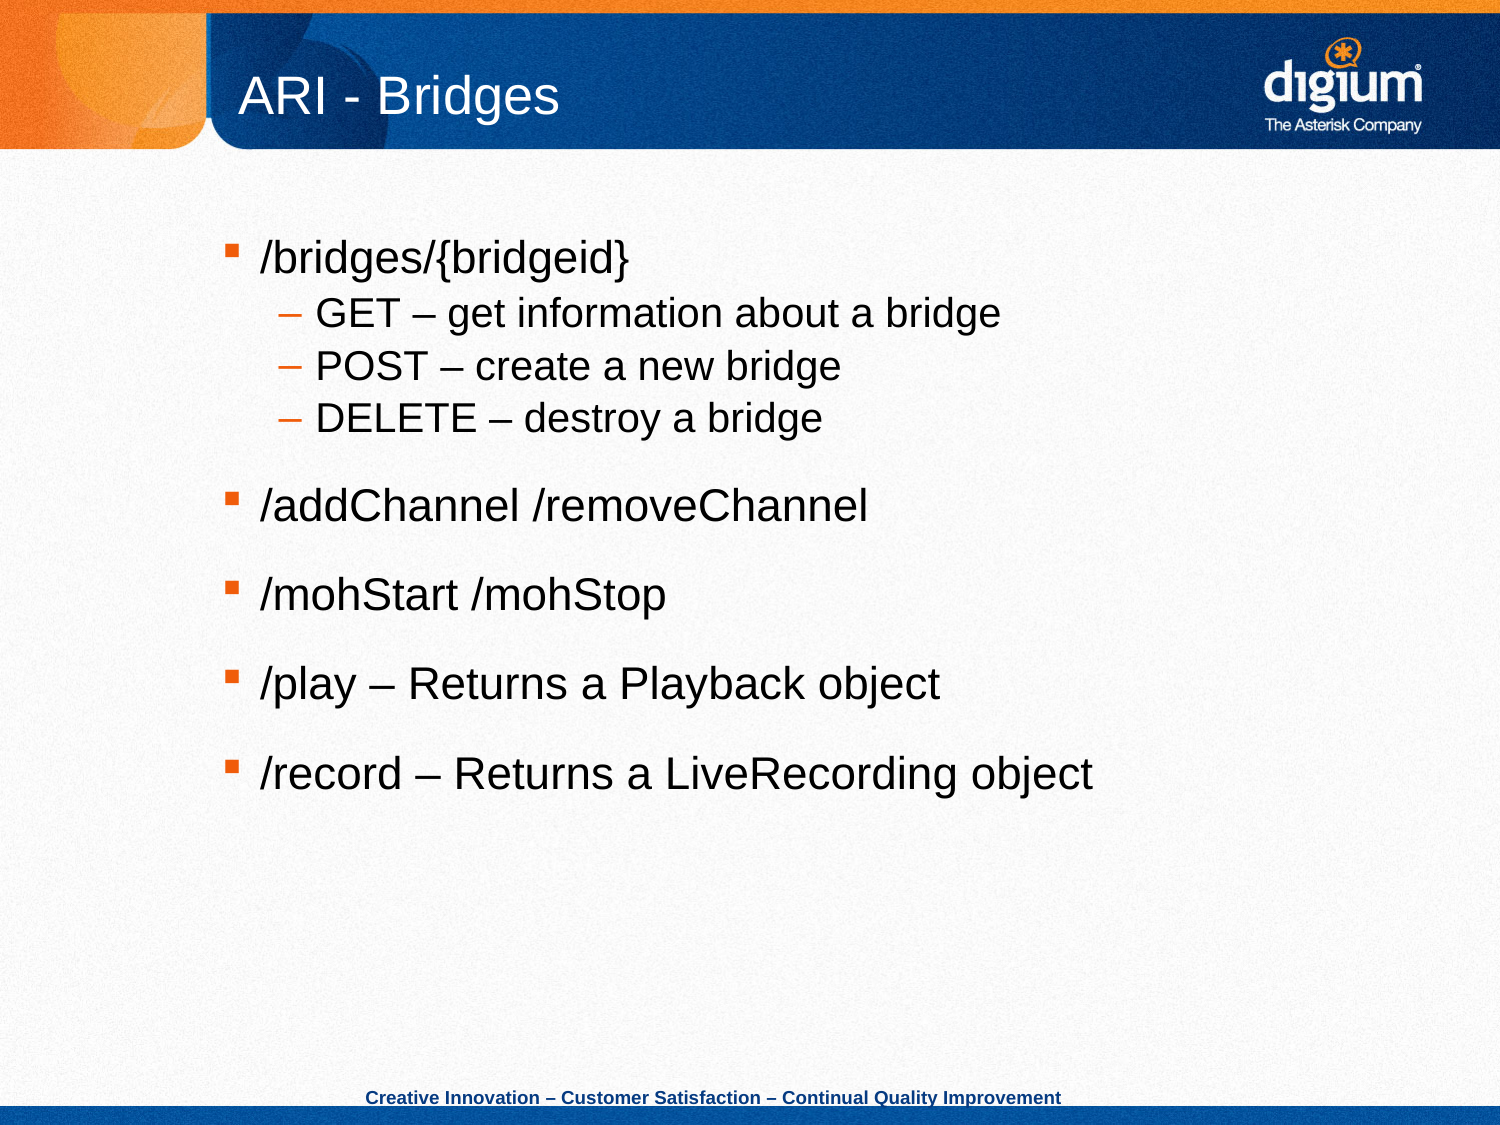

# ARI - Bridges
/bridges/{bridgeid}
GET – get information about a bridge
POST – create a new bridge
DELETE – destroy a bridge
/addChannel /removeChannel
/mohStart /mohStop
/play – Returns a Playback object
/record – Returns a LiveRecording object